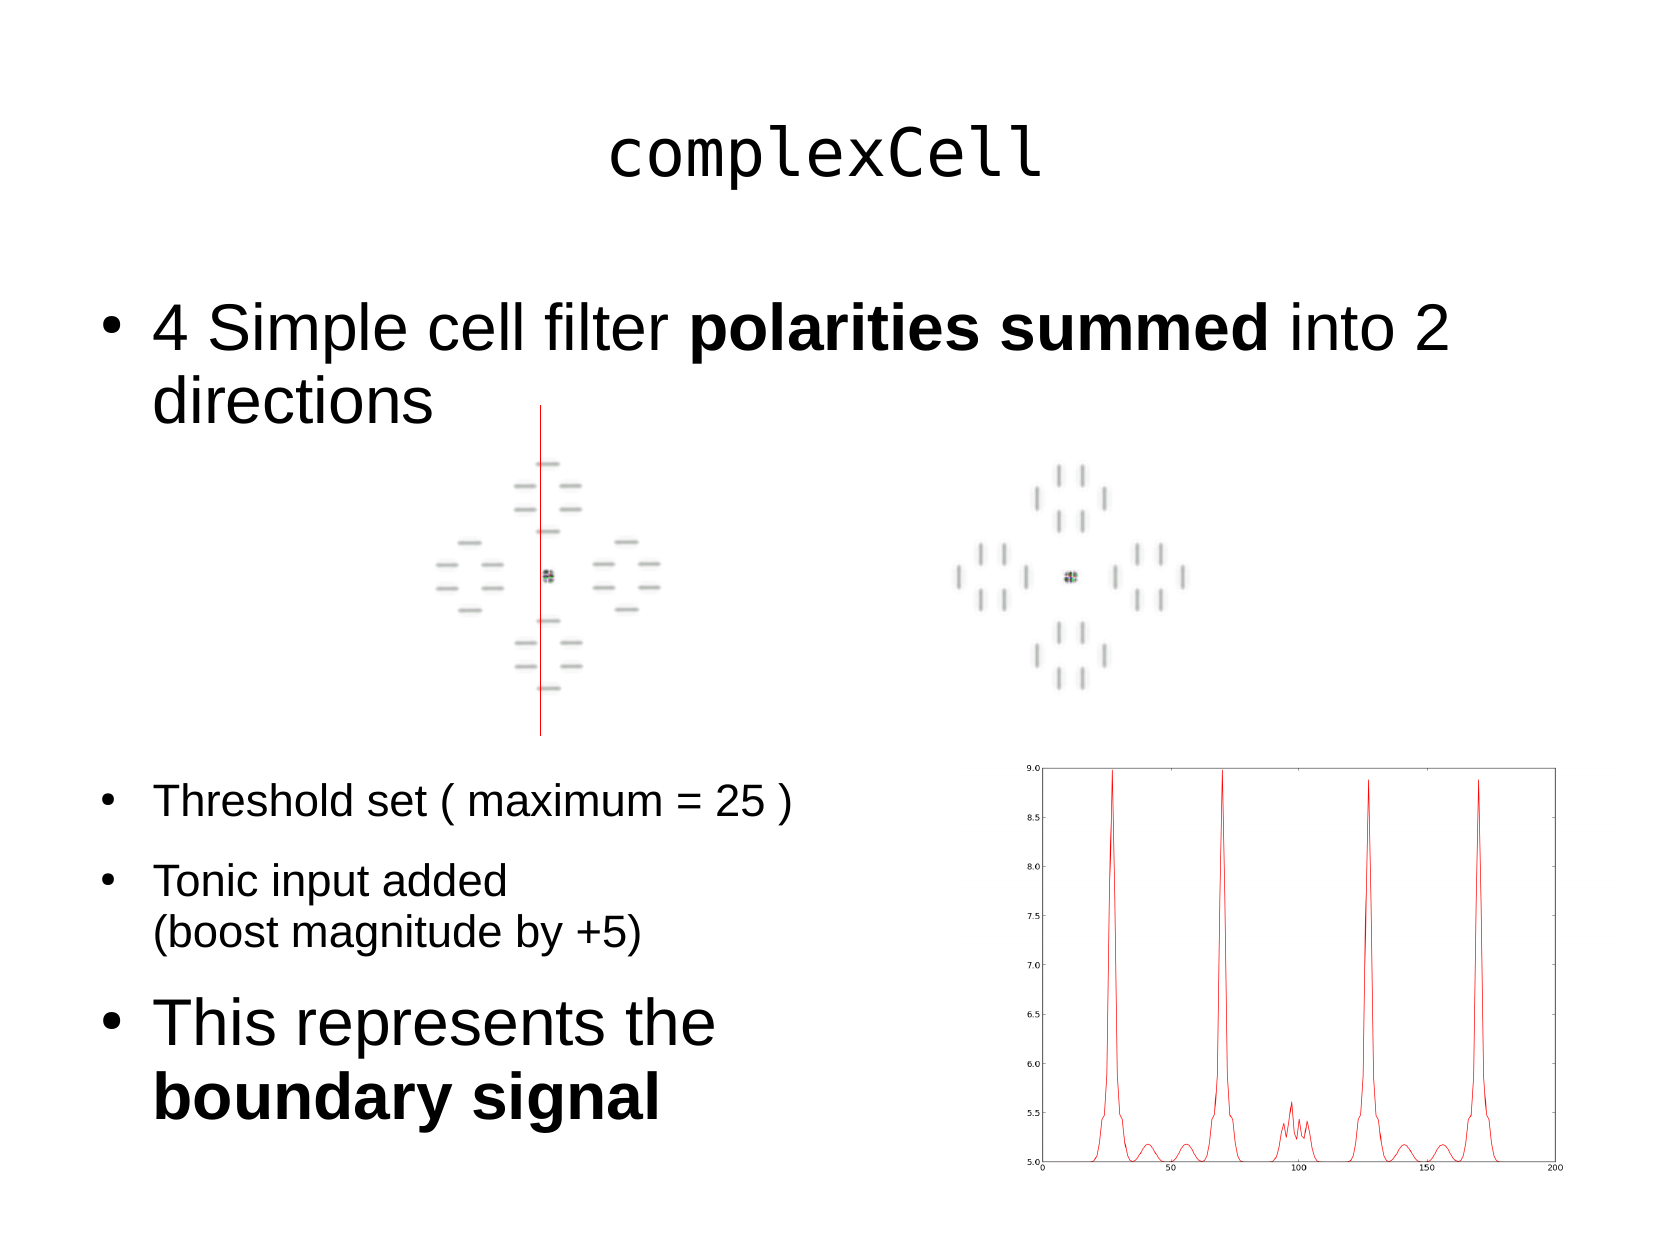

# complexCell
4 Simple cell filter polarities summed into 2 directions
Threshold set ( maximum = 25 )
Tonic input added
(boost magnitude by +5)
This represents the
boundary signal